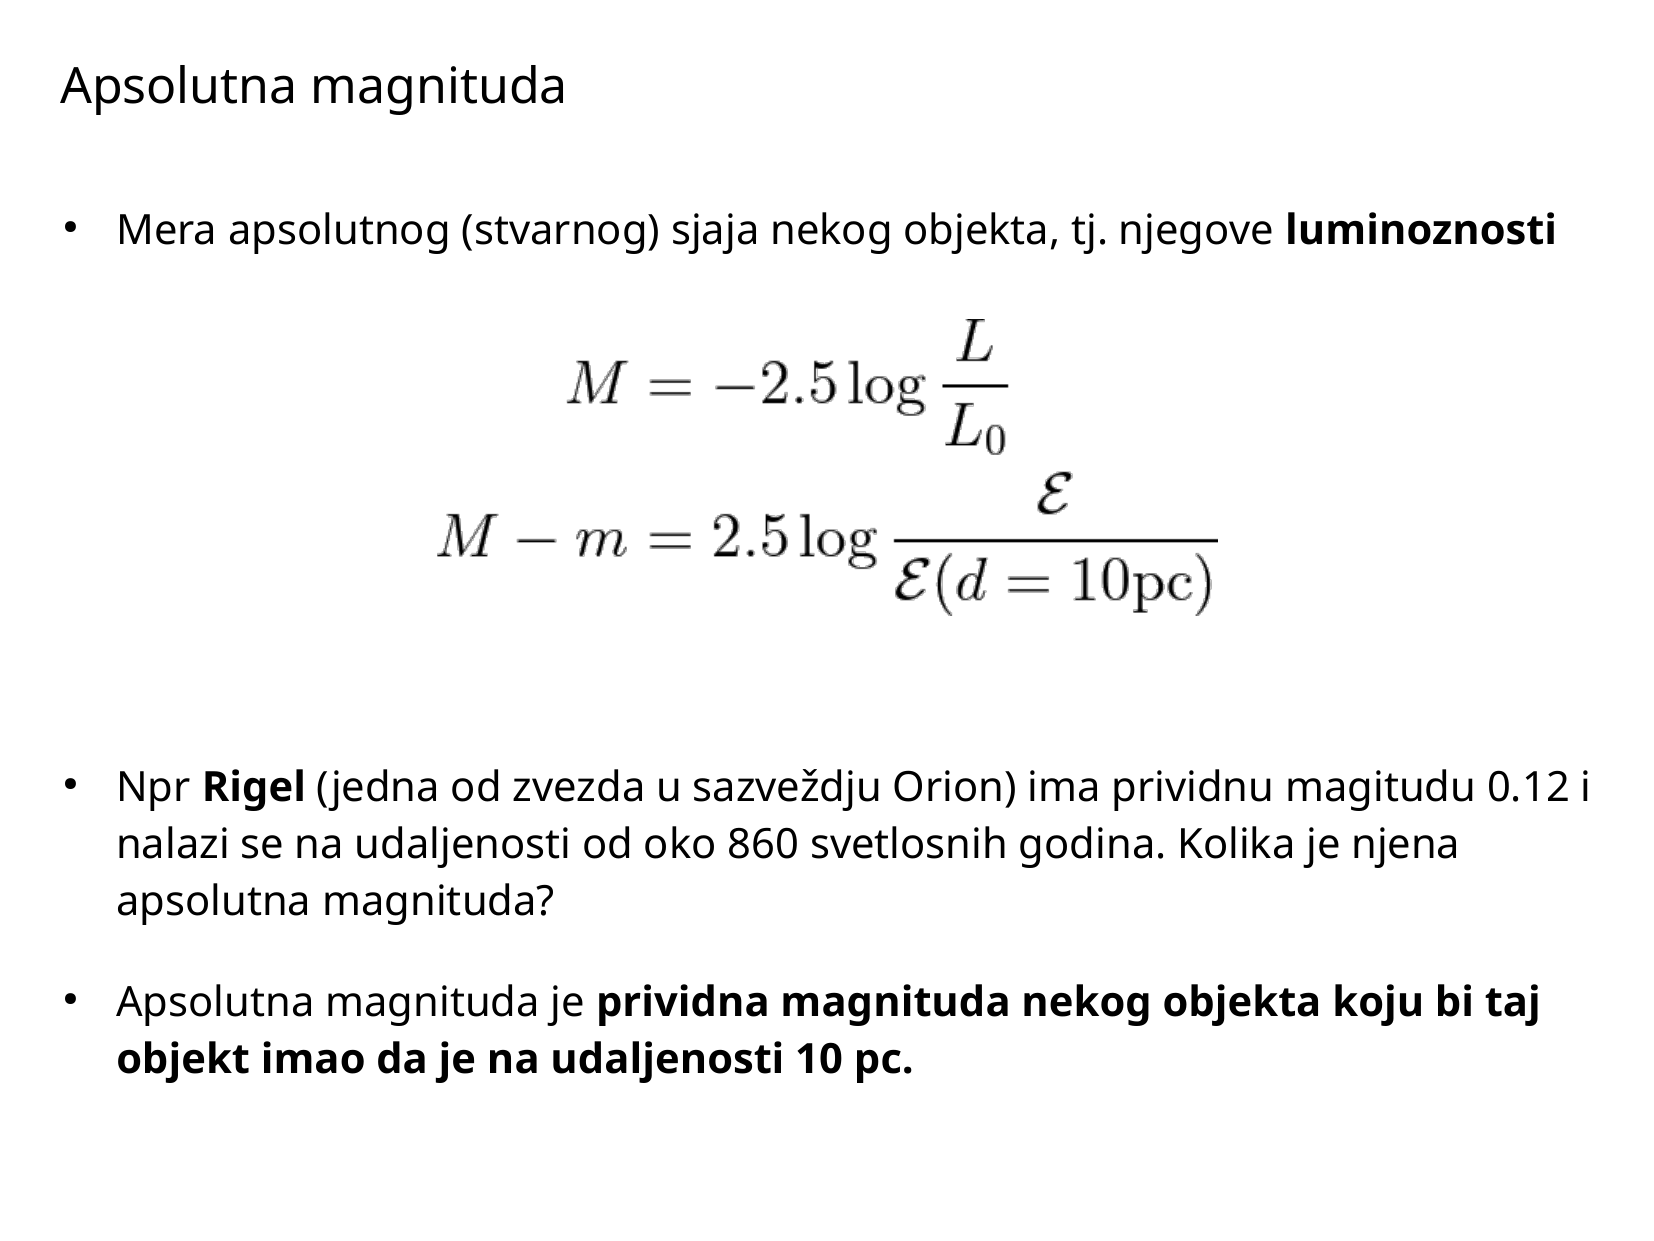

# Apsolutna magnituda
Mera apsolutnog (stvarnog) sjaja nekog objekta, tj. njegove luminoznosti
Npr Rigel (jedna od zvezda u sazveždju Orion) ima prividnu magitudu 0.12 i nalazi se na udaljenosti od oko 860 svetlosnih godina. Kolika je njena apsolutna magnituda?
Apsolutna magnituda je prividna magnituda nekog objekta koju bi taj objekt imao da je na udaljenosti 10 pc.